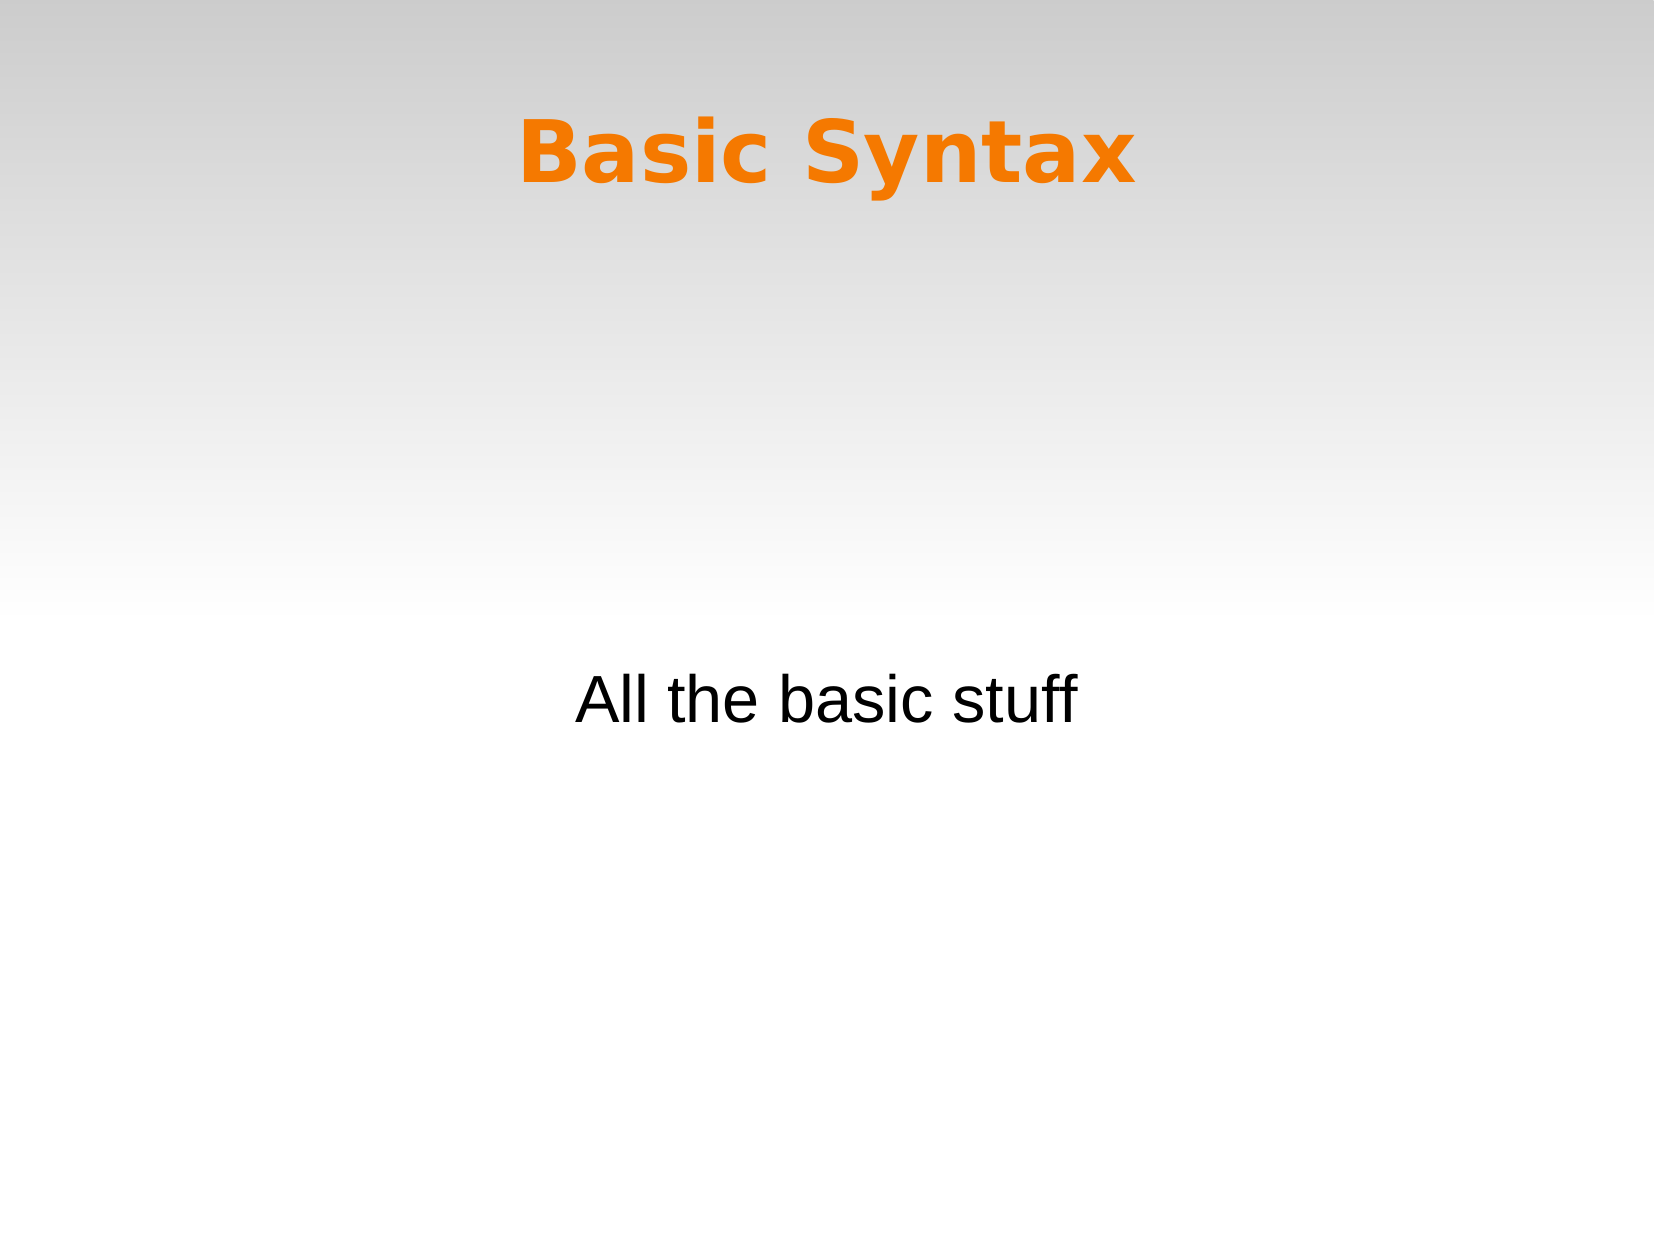

# Basic Syntax
All the basic stuff